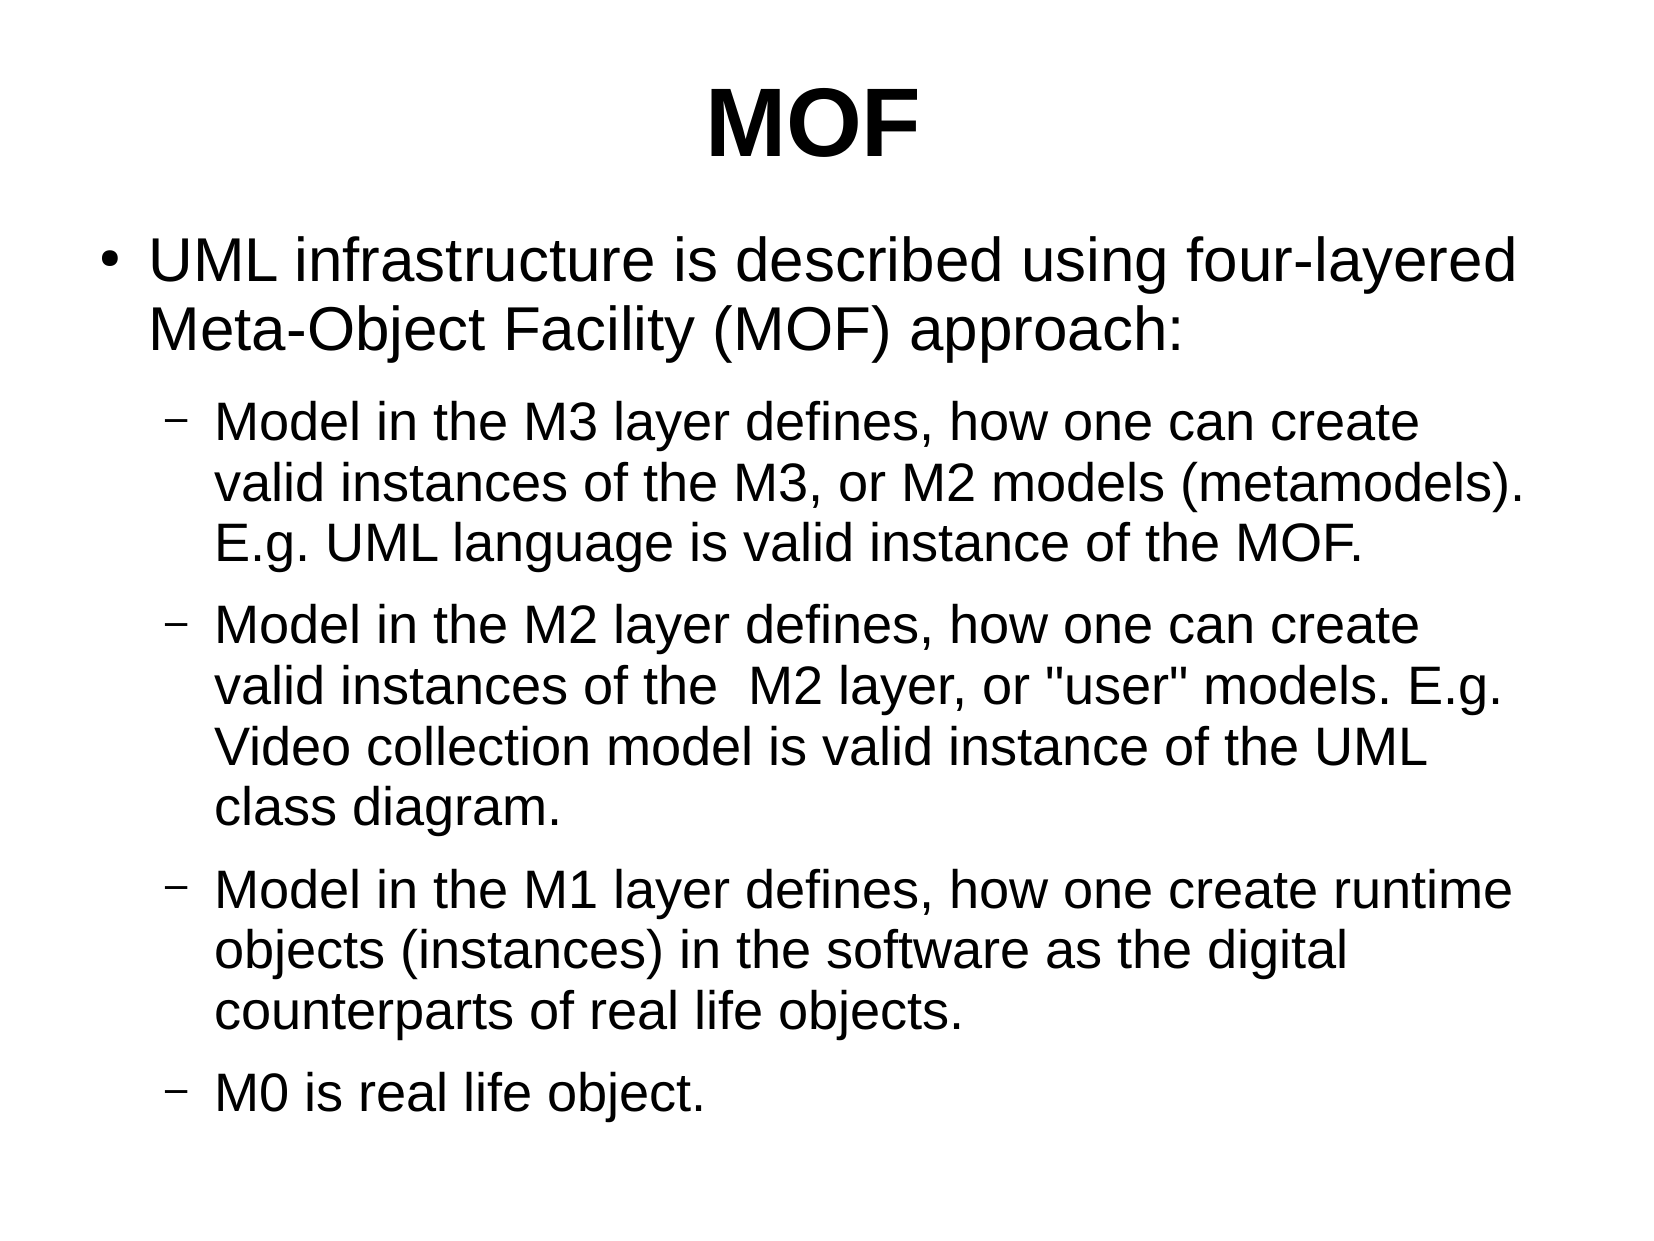

# MOF
UML infrastructure is described using four-layered Meta-Object Facility (MOF) approach:
Model in the M3 layer defines, how one can create valid instances of the M3, or M2 models (metamodels). E.g. UML language is valid instance of the MOF.
Model in the M2 layer defines, how one can create valid instances of the M2 layer, or "user" models. E.g. Video collection model is valid instance of the UML class diagram.
Model in the M1 layer defines, how one create runtime objects (instances) in the software as the digital counterparts of real life objects.
M0 is real life object.